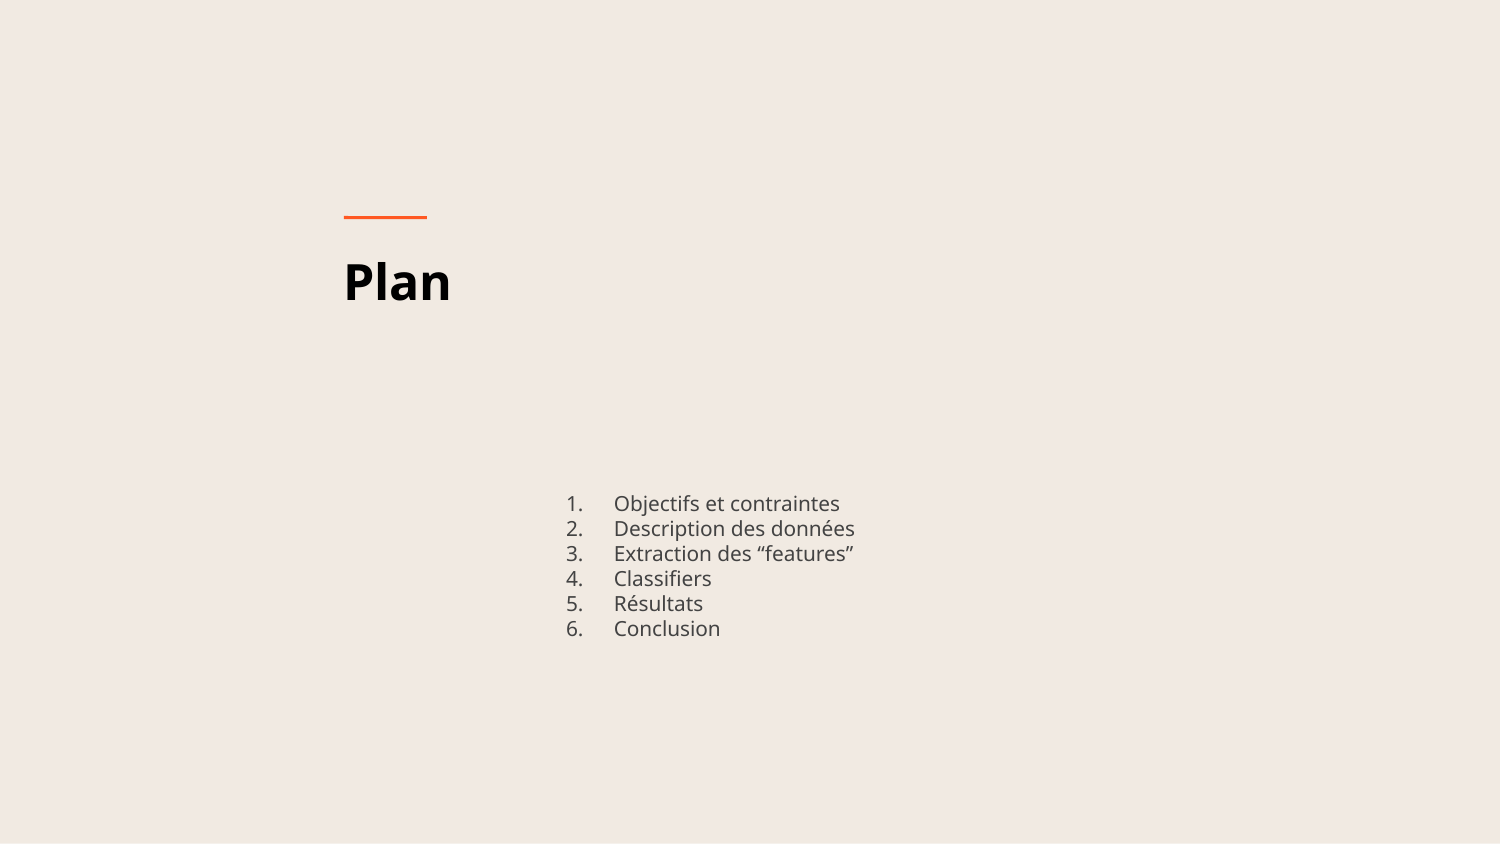

# Plan
Objectifs et contraintes
Description des données
Extraction des “features”
Classifiers
Résultats
Conclusion